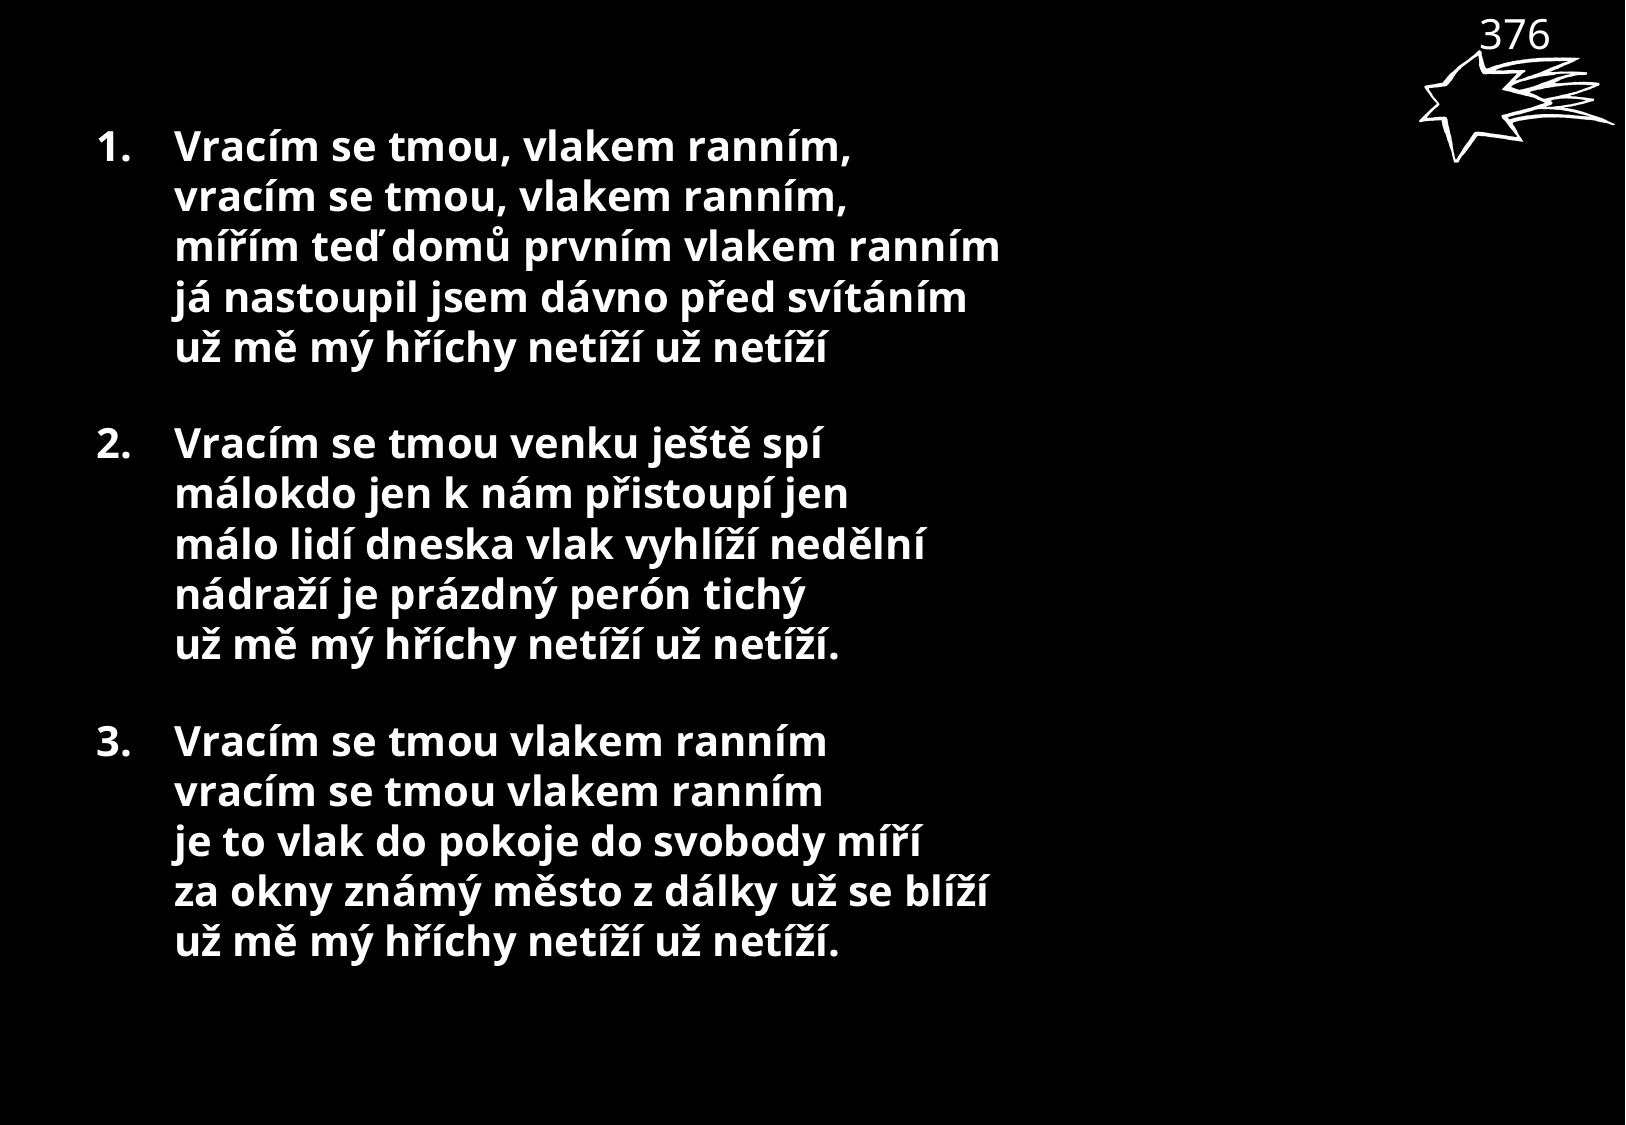

376
# 1. 	Vracím se tmou, vlakem ranním, vracím se tmou, vlakem ranním, mířím teď domů prvním vlakem ranním já nastoupil jsem dávno před svítáním už mě mý hříchy netíží už netíží
2. 	Vracím se tmou venku ještě spí
málokdo jen k nám přistoupí jen
málo lidí dneska vlak vyhlíží nedělní
nádraží je prázdný perón tichý
už mě mý hříchy netíží už netíží.
3.	Vracím se tmou vlakem ranním
vracím se tmou vlakem ranním
je to vlak do pokoje do svobody míří
za okny známý město z dálky už se blíží
už mě mý hříchy netíží už netíží.